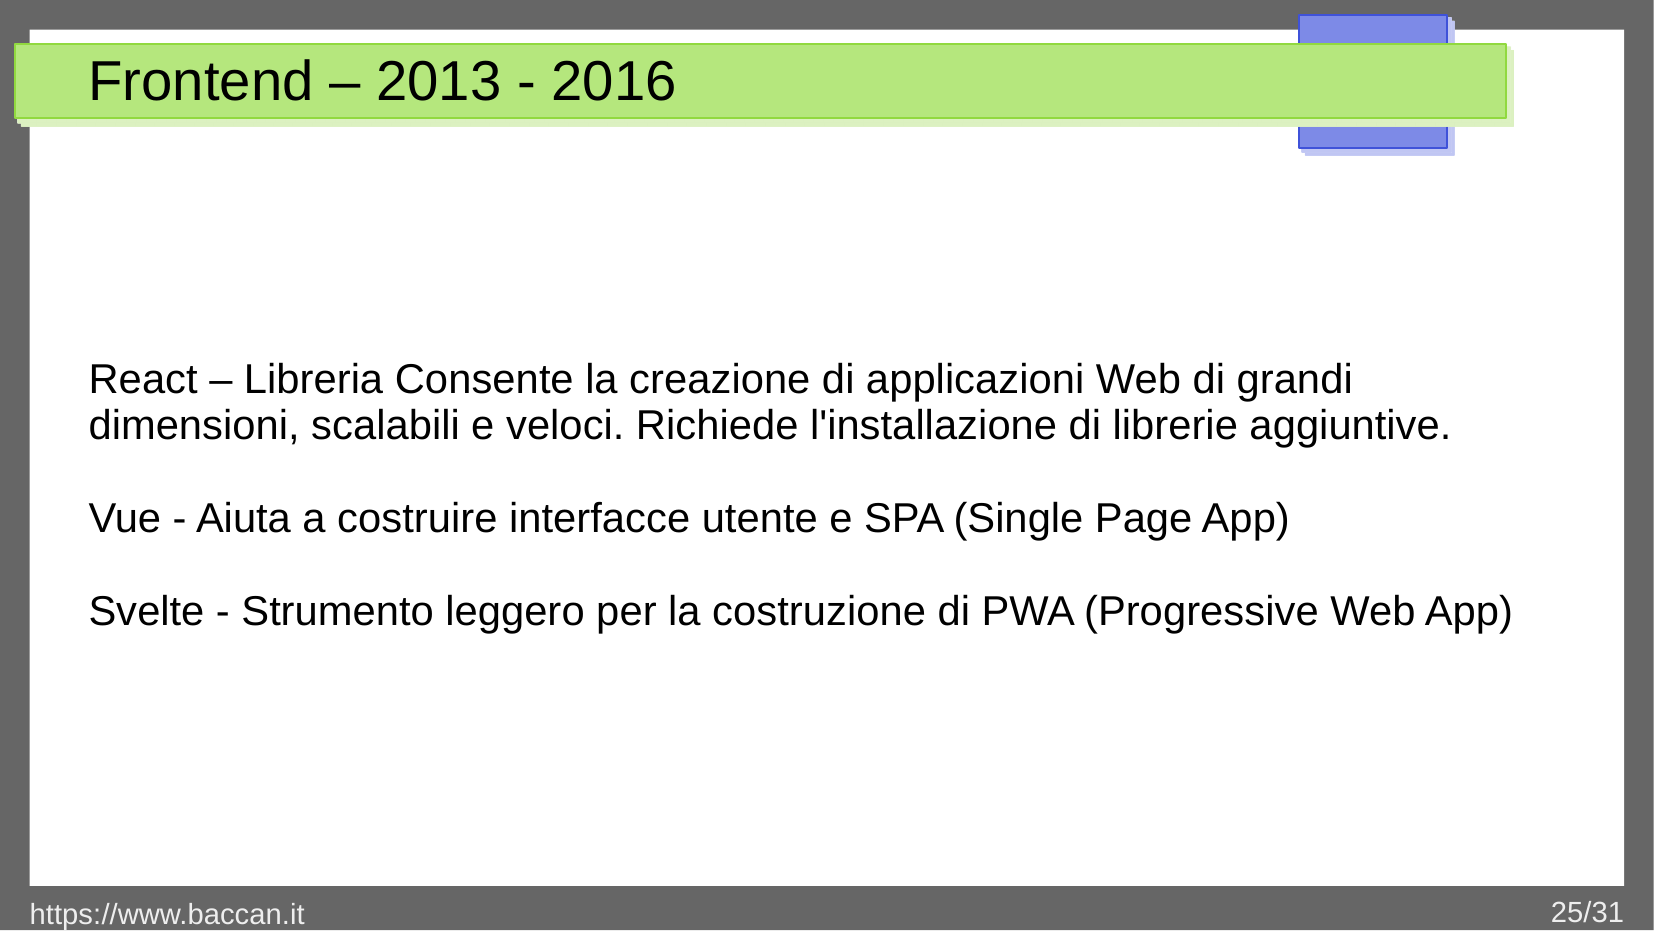

# Frontend – 2013 - 2016
React – Libreria Consente la creazione di applicazioni Web di grandi dimensioni, scalabili e veloci. Richiede l'installazione di librerie aggiuntive.
Vue - Aiuta a costruire interfacce utente e SPA (Single Page App)
Svelte - Strumento leggero per la costruzione di PWA (Progressive Web App)
25
https://www.baccan.it